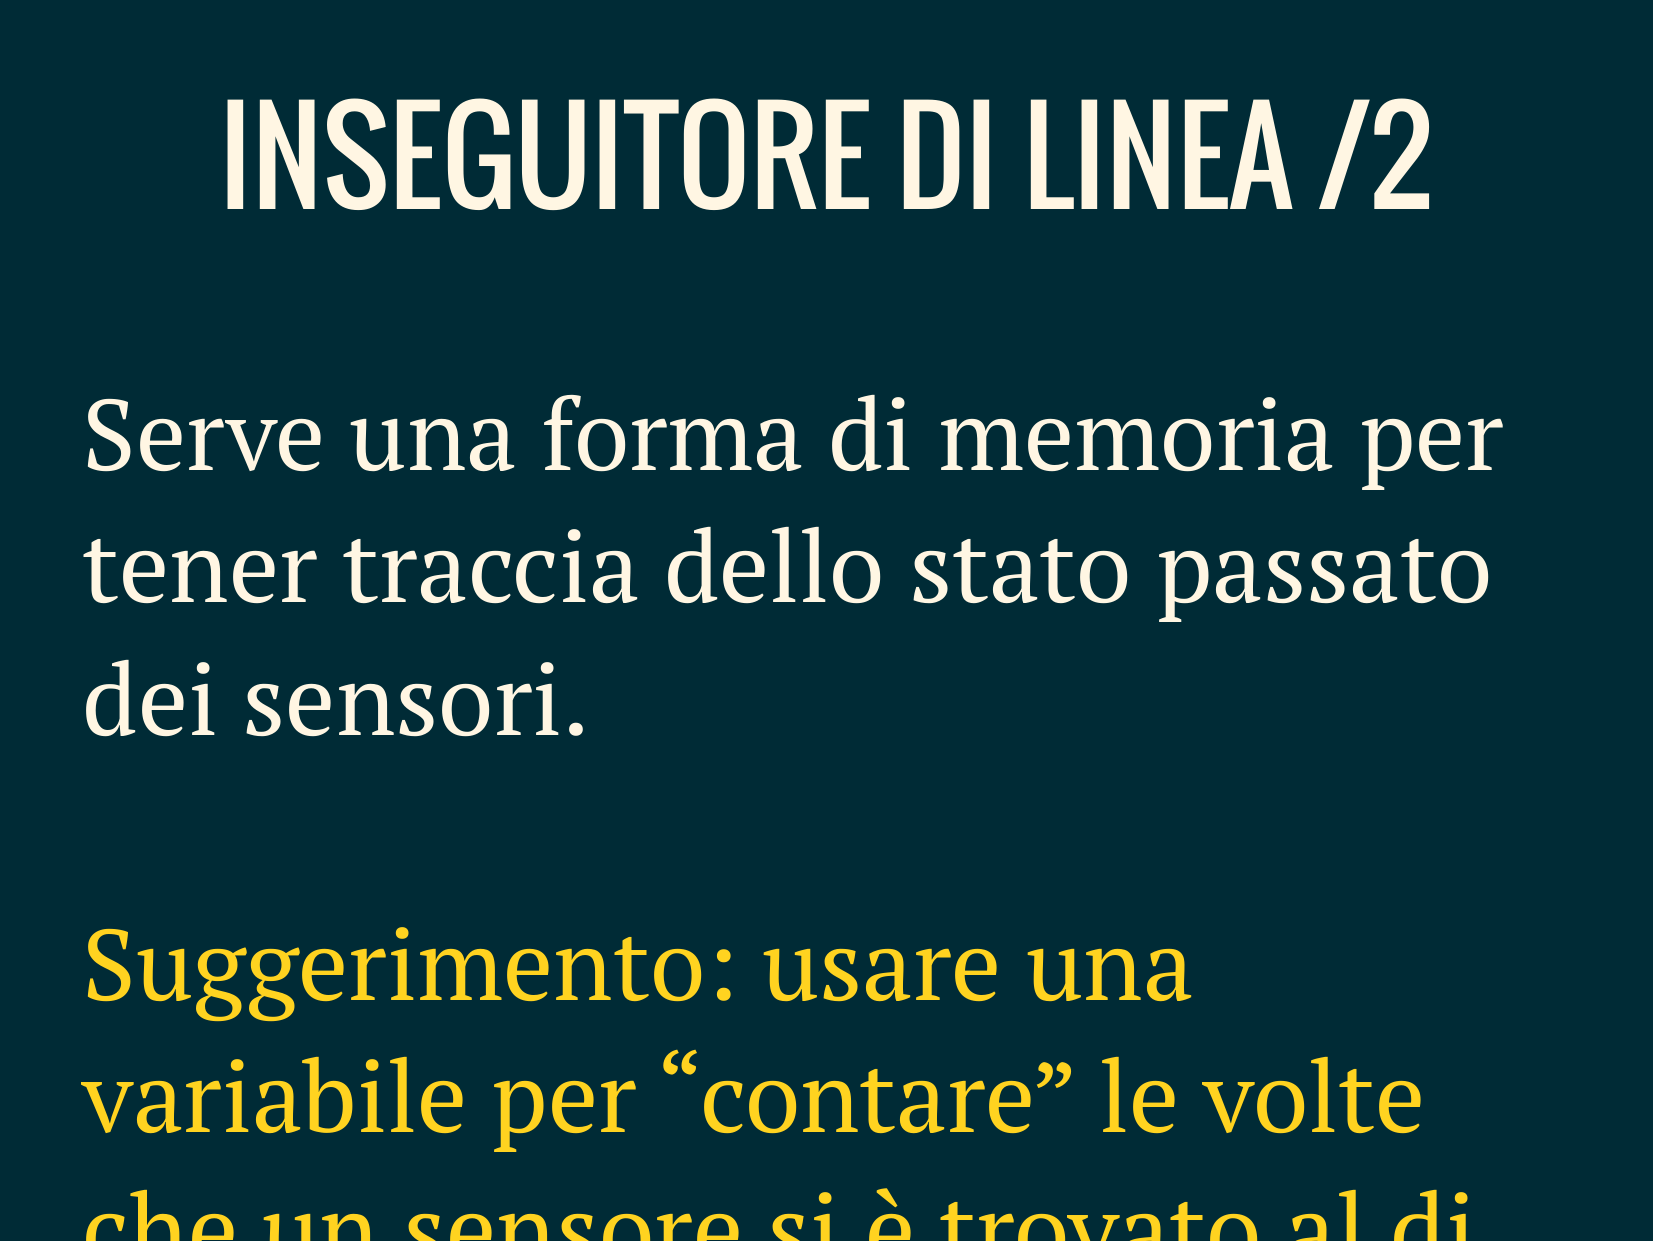

# Inseguitore di linea /2
Serve una forma di memoria per tener traccia dello stato passato dei sensori.
Suggerimento: usare una variabile per “contare” le volte che un sensore si è trovato al di fuori della linea…